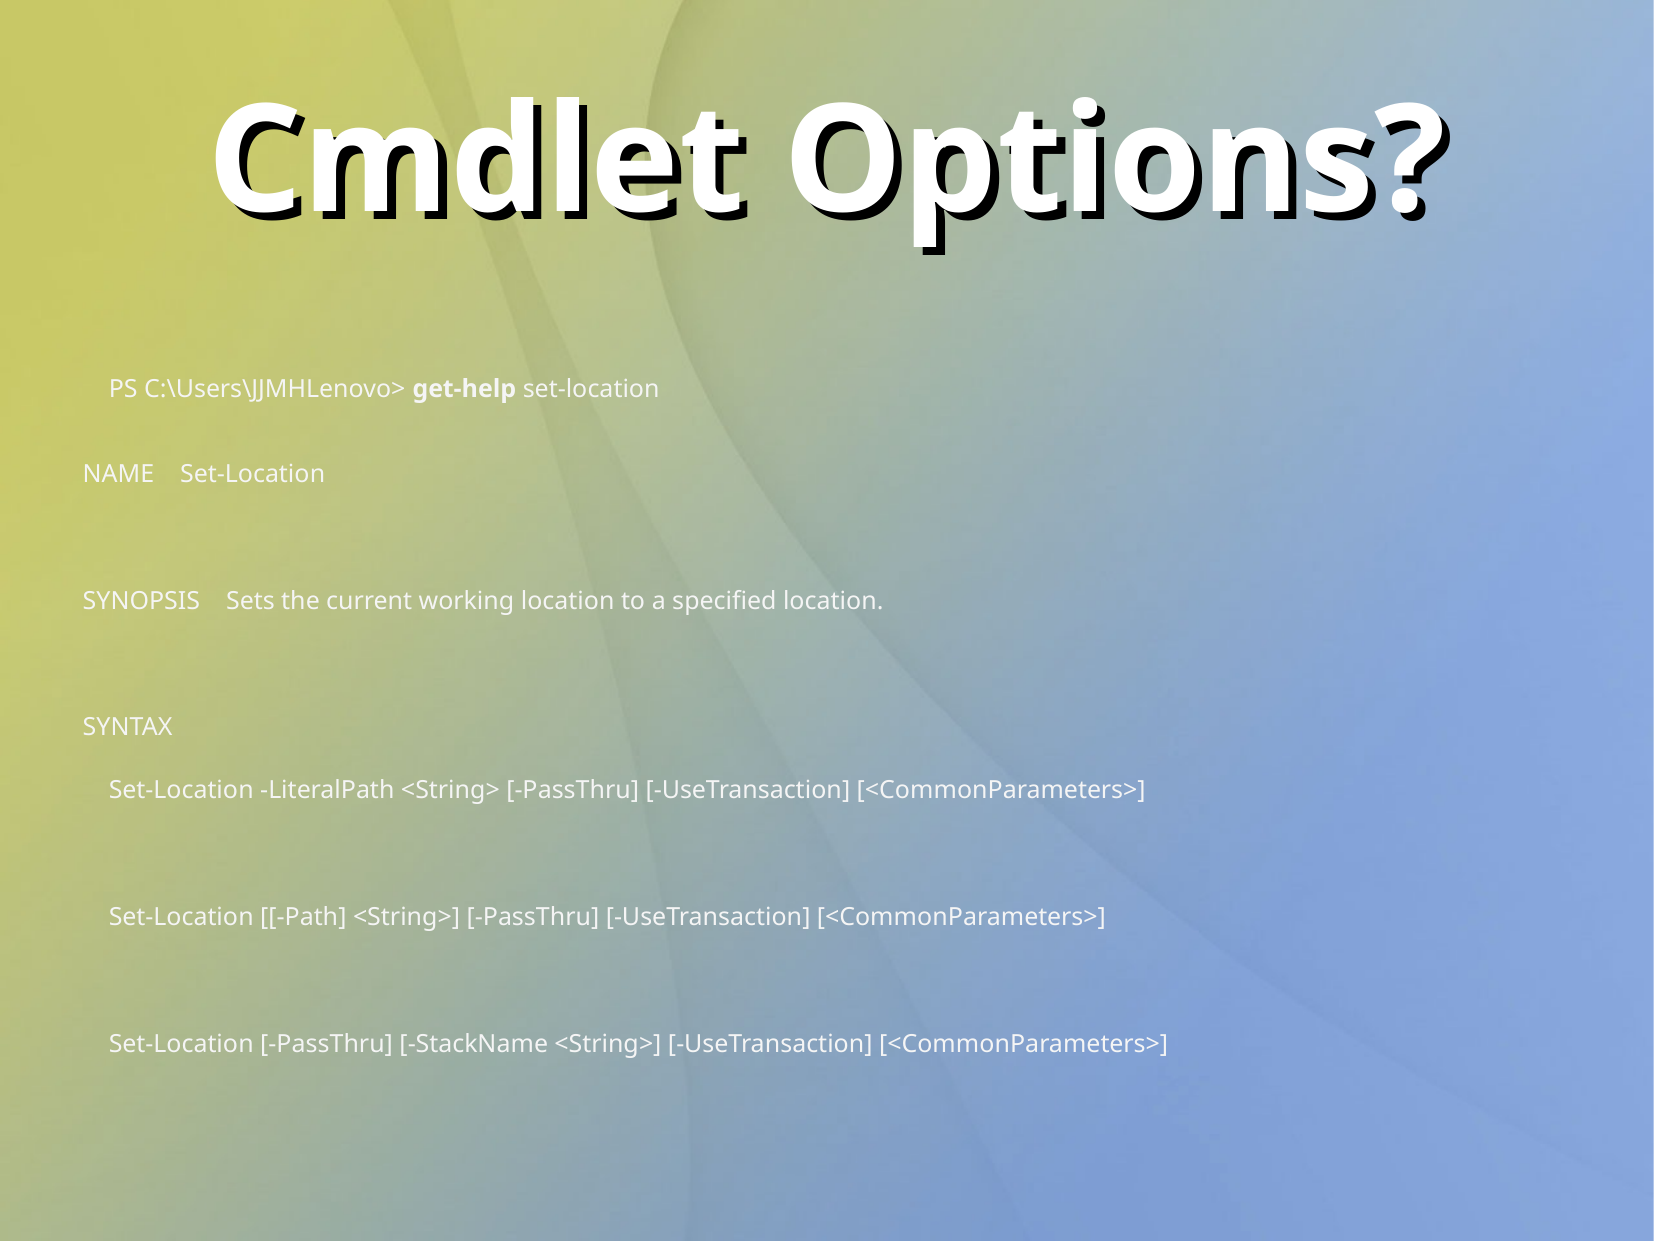

# Cmdlet Options?
 PS C:\Users\JJMHLenovo> get-help set-location
NAME Set-Location
SYNOPSIS Sets the current working location to a specified location.
SYNTAX
 Set-Location -LiteralPath <String> [-PassThru] [-UseTransaction] [<CommonParameters>]
 Set-Location [[-Path] <String>] [-PassThru] [-UseTransaction] [<CommonParameters>]
 Set-Location [-PassThru] [-StackName <String>] [-UseTransaction] [<CommonParameters>]